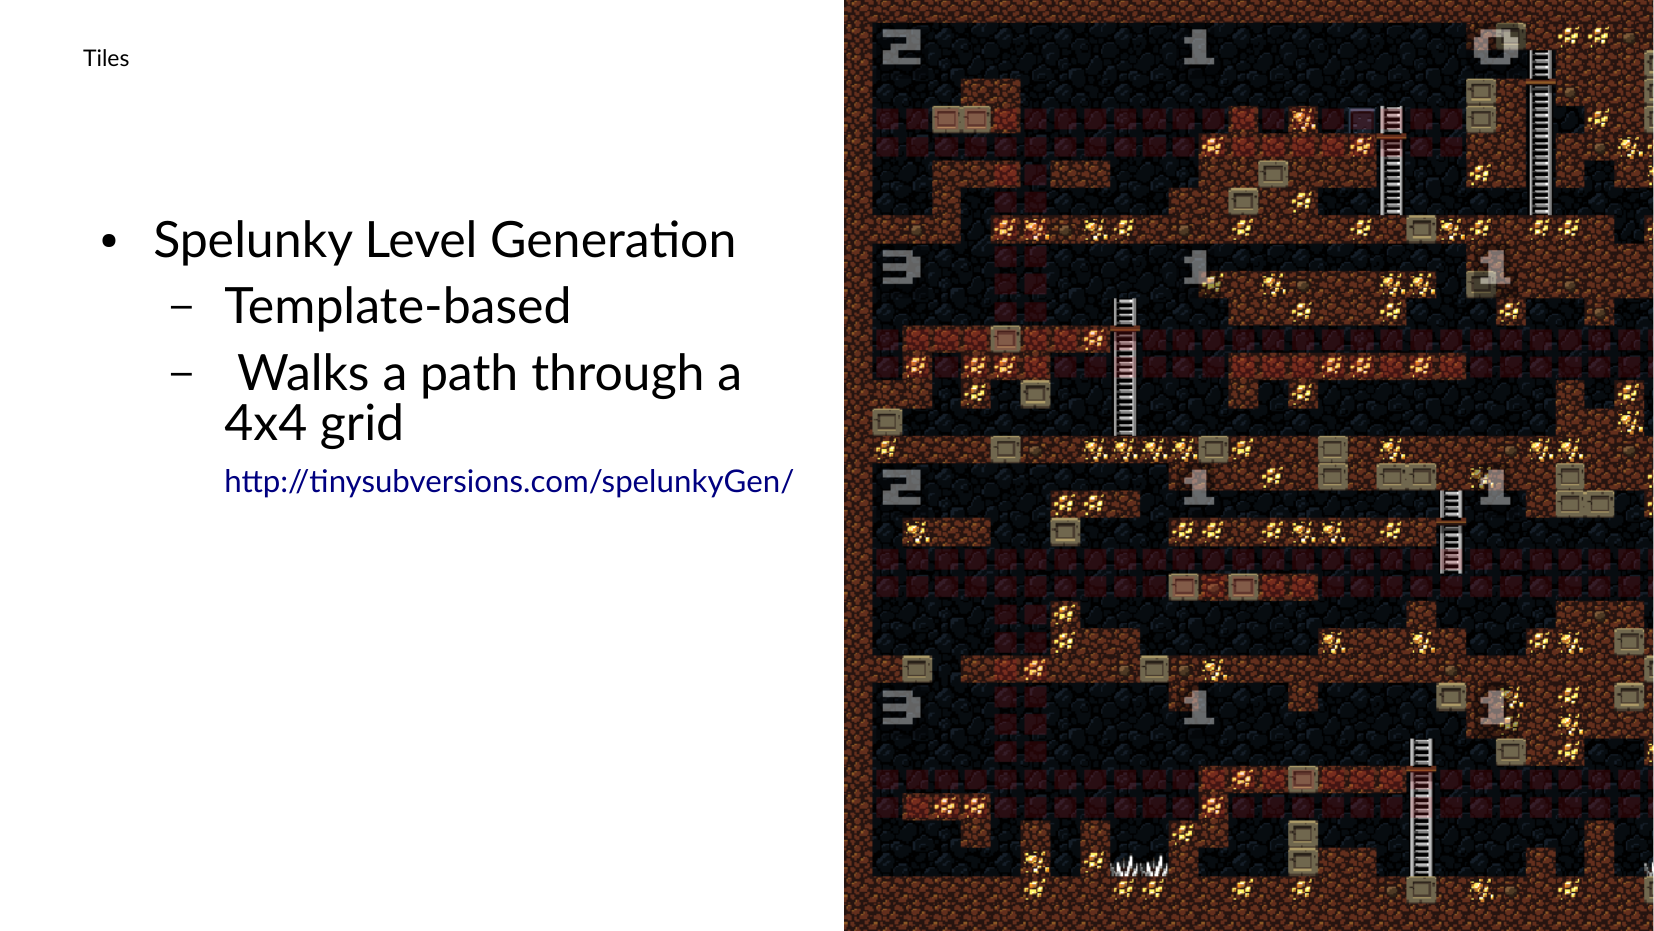

# Tiles
Spelunky Level Generation
Template-based
 Walks a path through a 4x4 grid
http://tinysubversions.com/spelunkyGen/